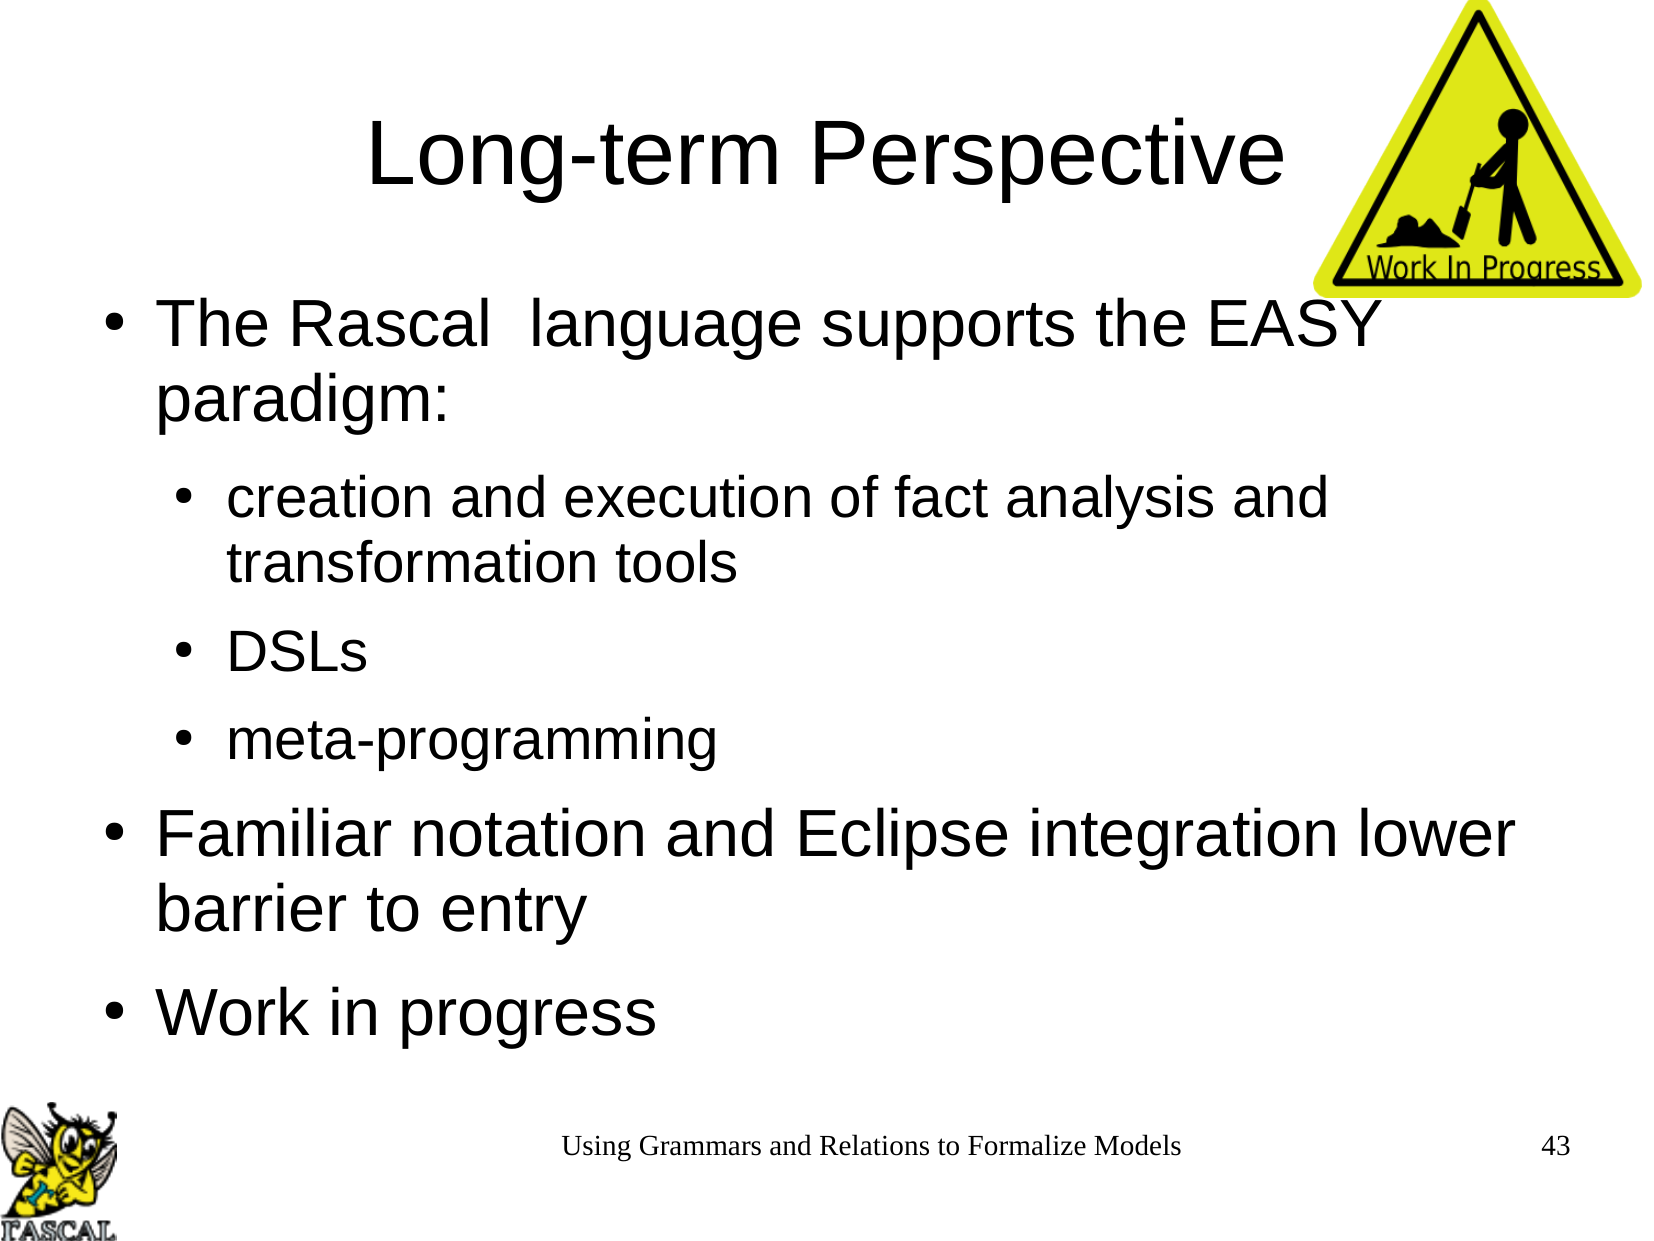

# Long-term Perspective
The Rascal language supports the EASY paradigm:
creation and execution of fact analysis and transformation tools
DSLs
meta-programming
Familiar notation and Eclipse integration lower barrier to entry
Work in progress
43